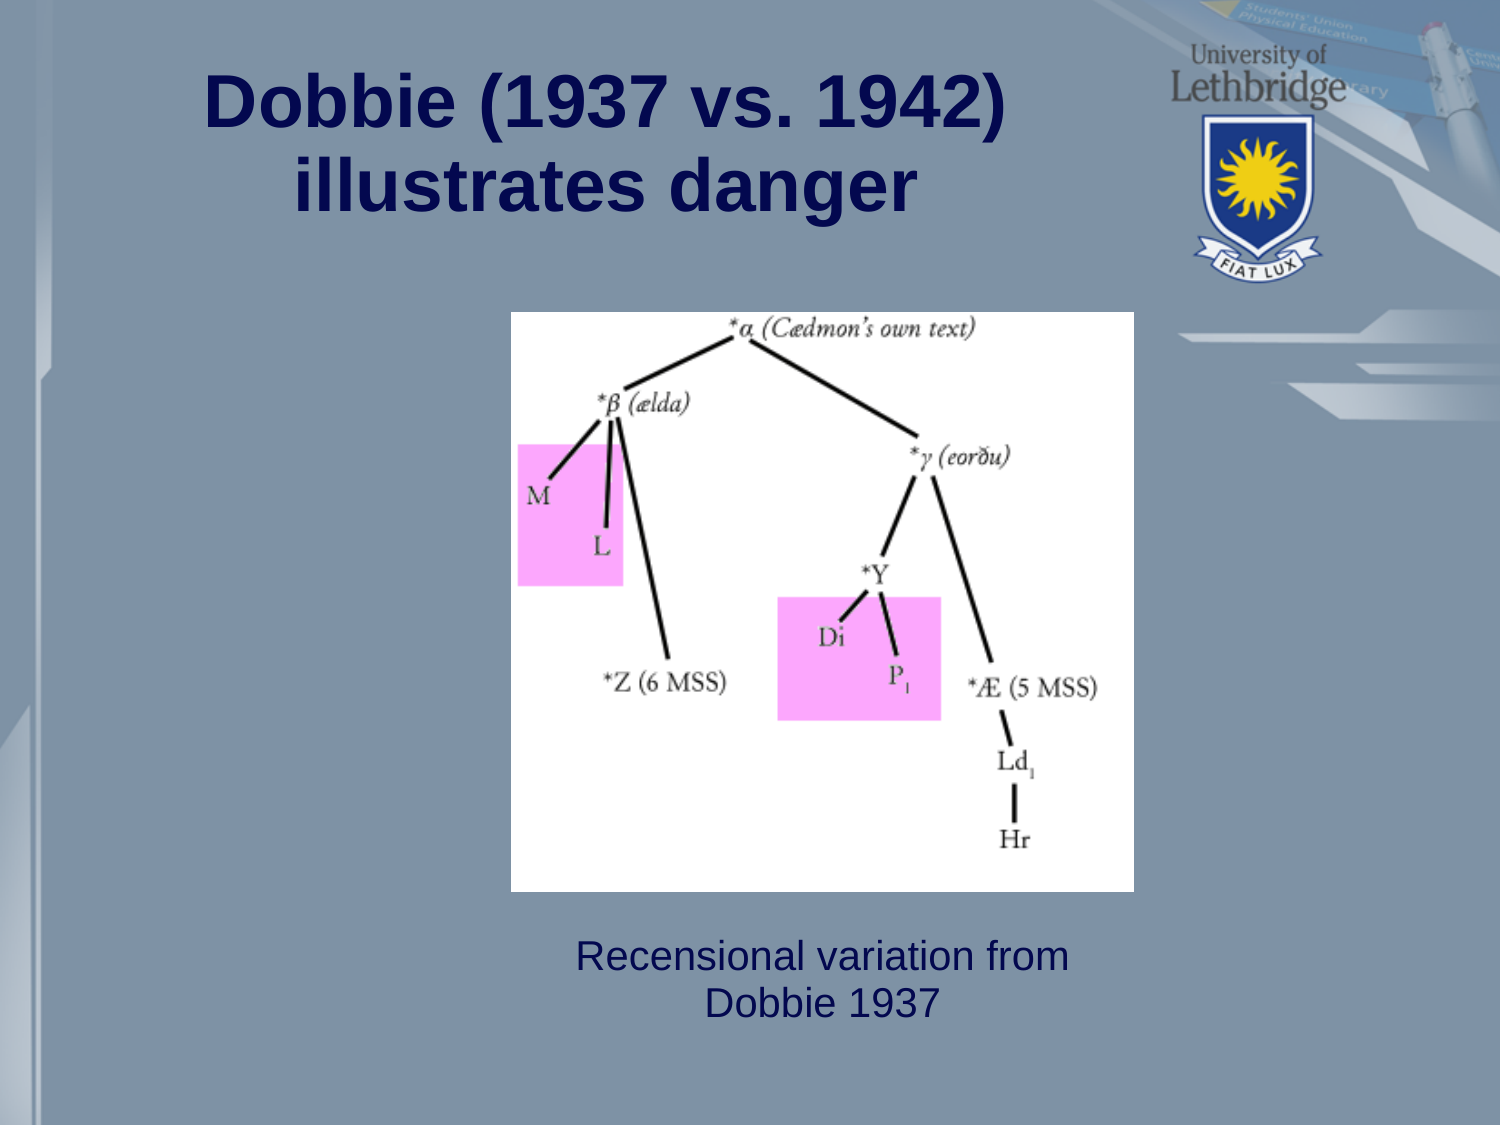

# Dobbie (1937 vs. 1942) illustrates danger
Recensional variation from Dobbie 1937